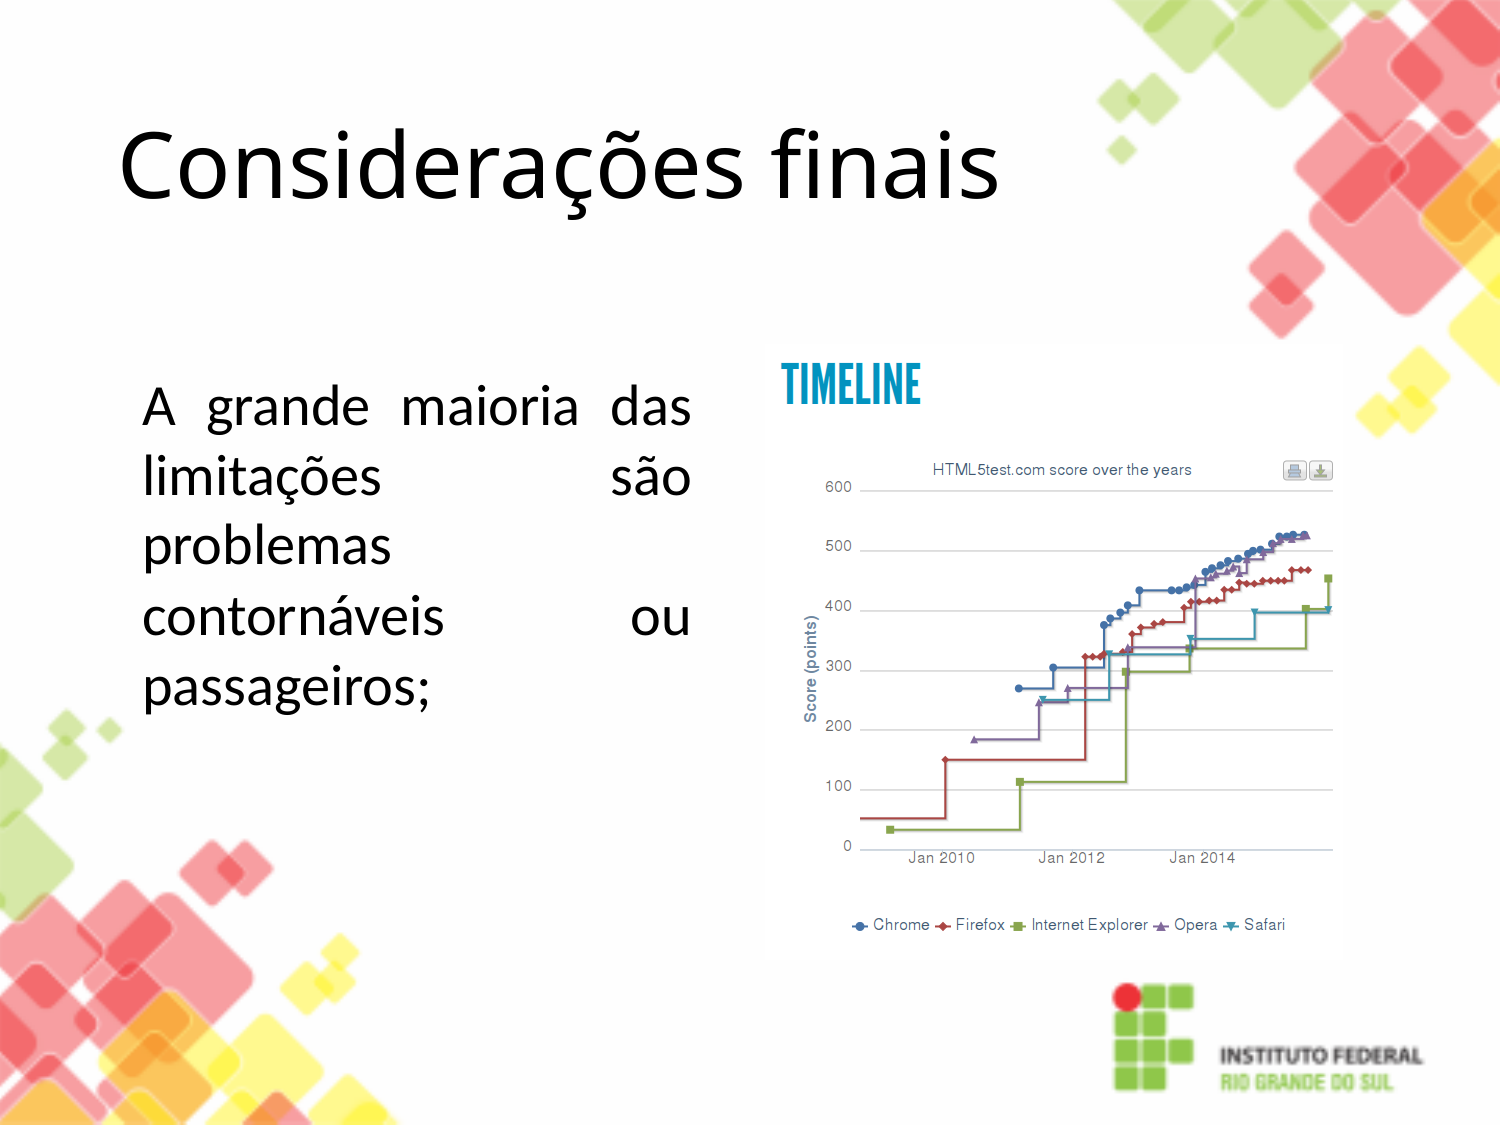

Considerações finais
A grande maioria das limitações são problemas contornáveis ou passageiros;